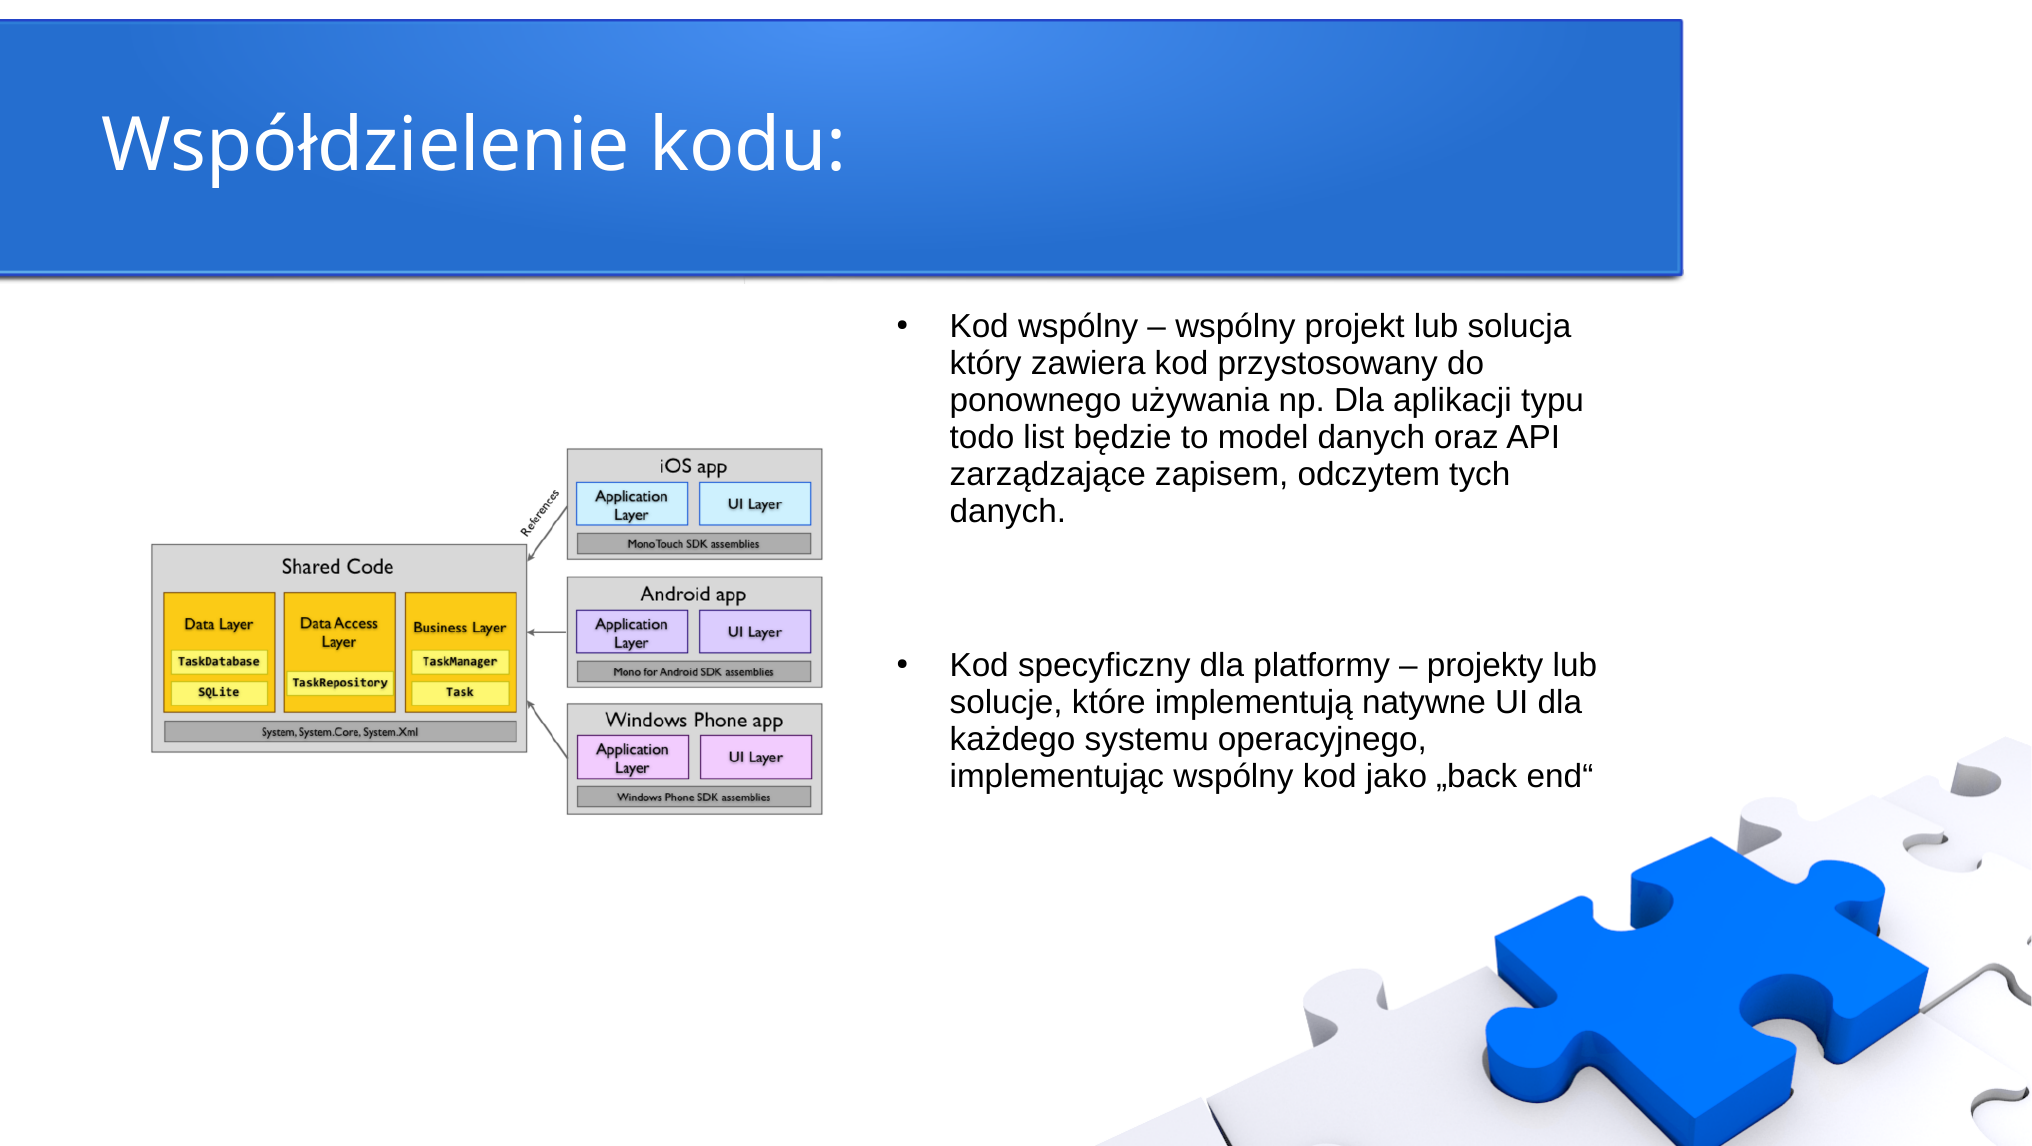

# Współdzielenie kodu:
Kod wspólny – wspólny projekt lub solucja który zawiera kod przystosowany do ponownego używania np. Dla aplikacji typu todo list będzie to model danych oraz API zarządzające zapisem, odczytem tych danych.
Kod specyficzny dla platformy – projekty lub solucje, które implementują natywne UI dla każdego systemu operacyjnego, implementując wspólny kod jako „back end“